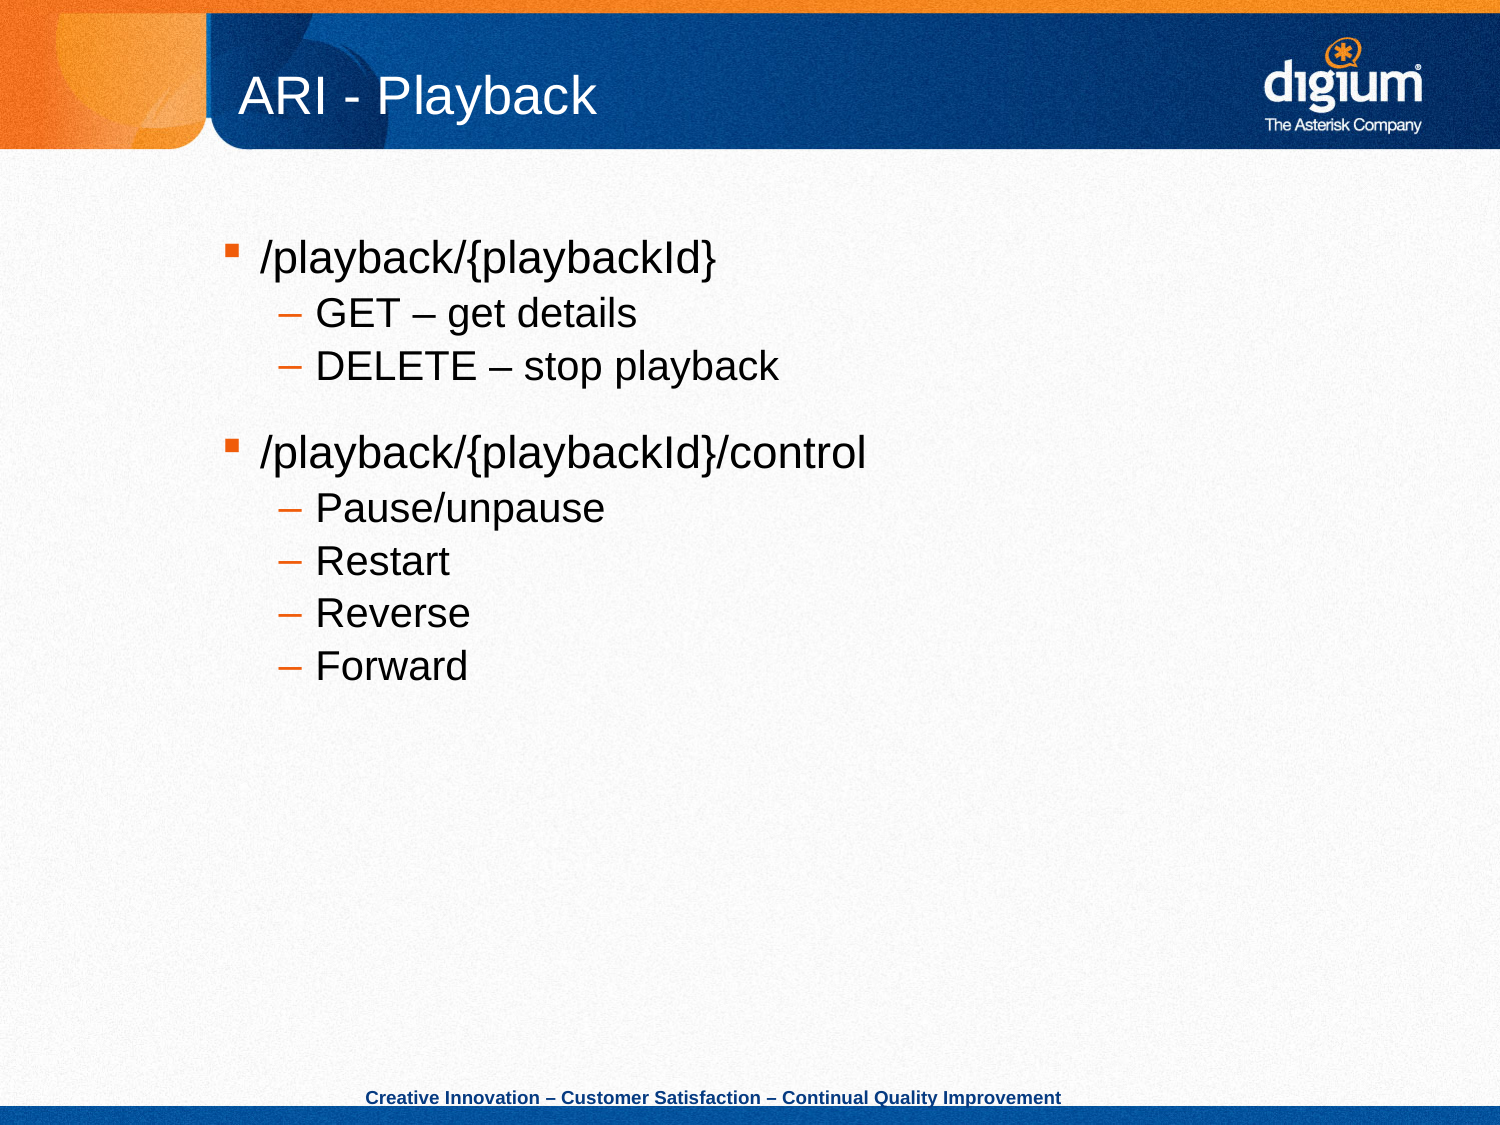

# ARI - Playback
/playback/{playbackId}
GET – get details
DELETE – stop playback
/playback/{playbackId}/control
Pause/unpause
Restart
Reverse
Forward